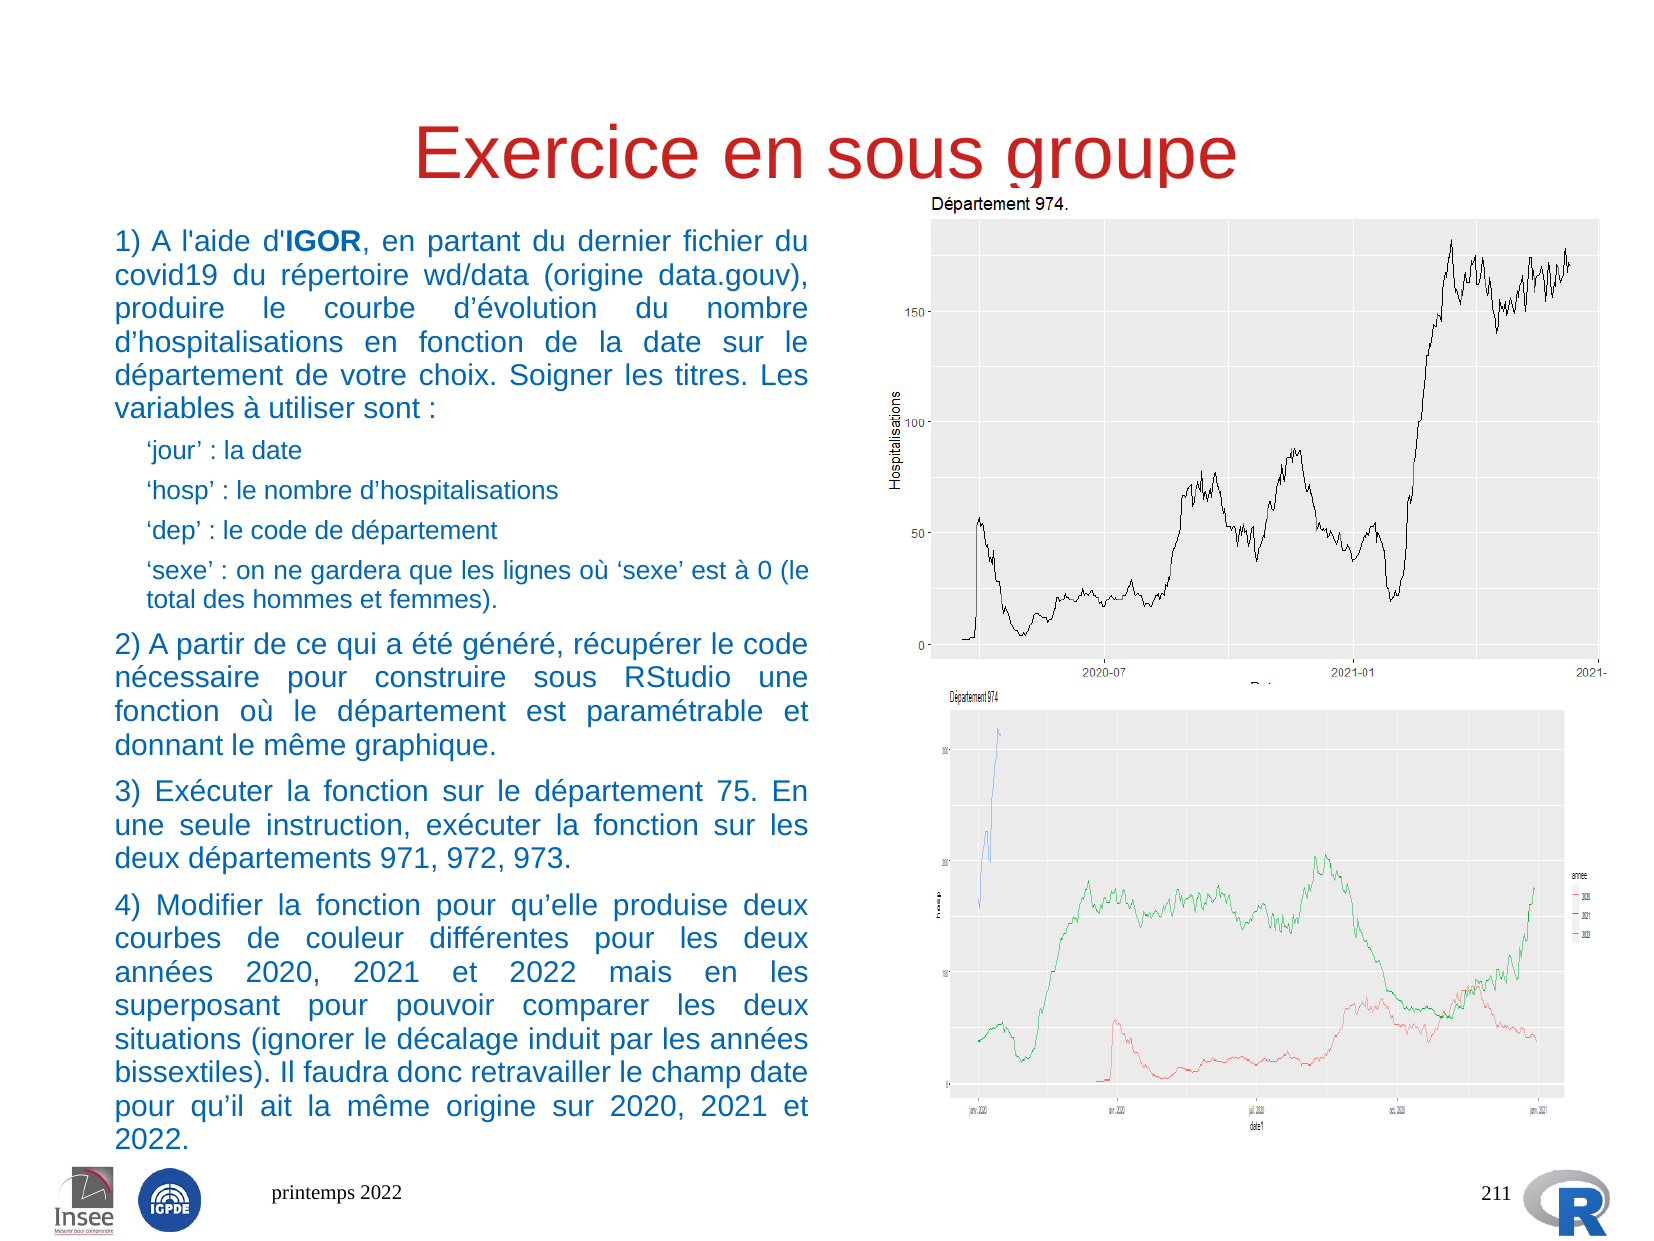

# Exercice en sous groupe
1) A l'aide d'IGOR, en partant du dernier fichier du covid19 du répertoire wd/data (origine data.gouv), produire le courbe d’évolution du nombre d’hospitalisations en fonction de la date sur le département de votre choix. Soigner les titres. Les variables à utiliser sont :
‘jour’ : la date
‘hosp’ : le nombre d’hospitalisations
‘dep’ : le code de département
‘sexe’ : on ne gardera que les lignes où ‘sexe’ est à 0 (le total des hommes et femmes).
2) A partir de ce qui a été généré, récupérer le code nécessaire pour construire sous RStudio une fonction où le département est paramétrable et donnant le même graphique.
3) Exécuter la fonction sur le département 75. En une seule instruction, exécuter la fonction sur les deux départements 971, 972, 973.
4) Modifier la fonction pour qu’elle produise deux courbes de couleur différentes pour les deux années 2020, 2021 et 2022 mais en les superposant pour pouvoir comparer les deux situations (ignorer le décalage induit par les années bissextiles). Il faudra donc retravailler le champ date pour qu’il ait la même origine sur 2020, 2021 et 2022.
printemps 2022
211